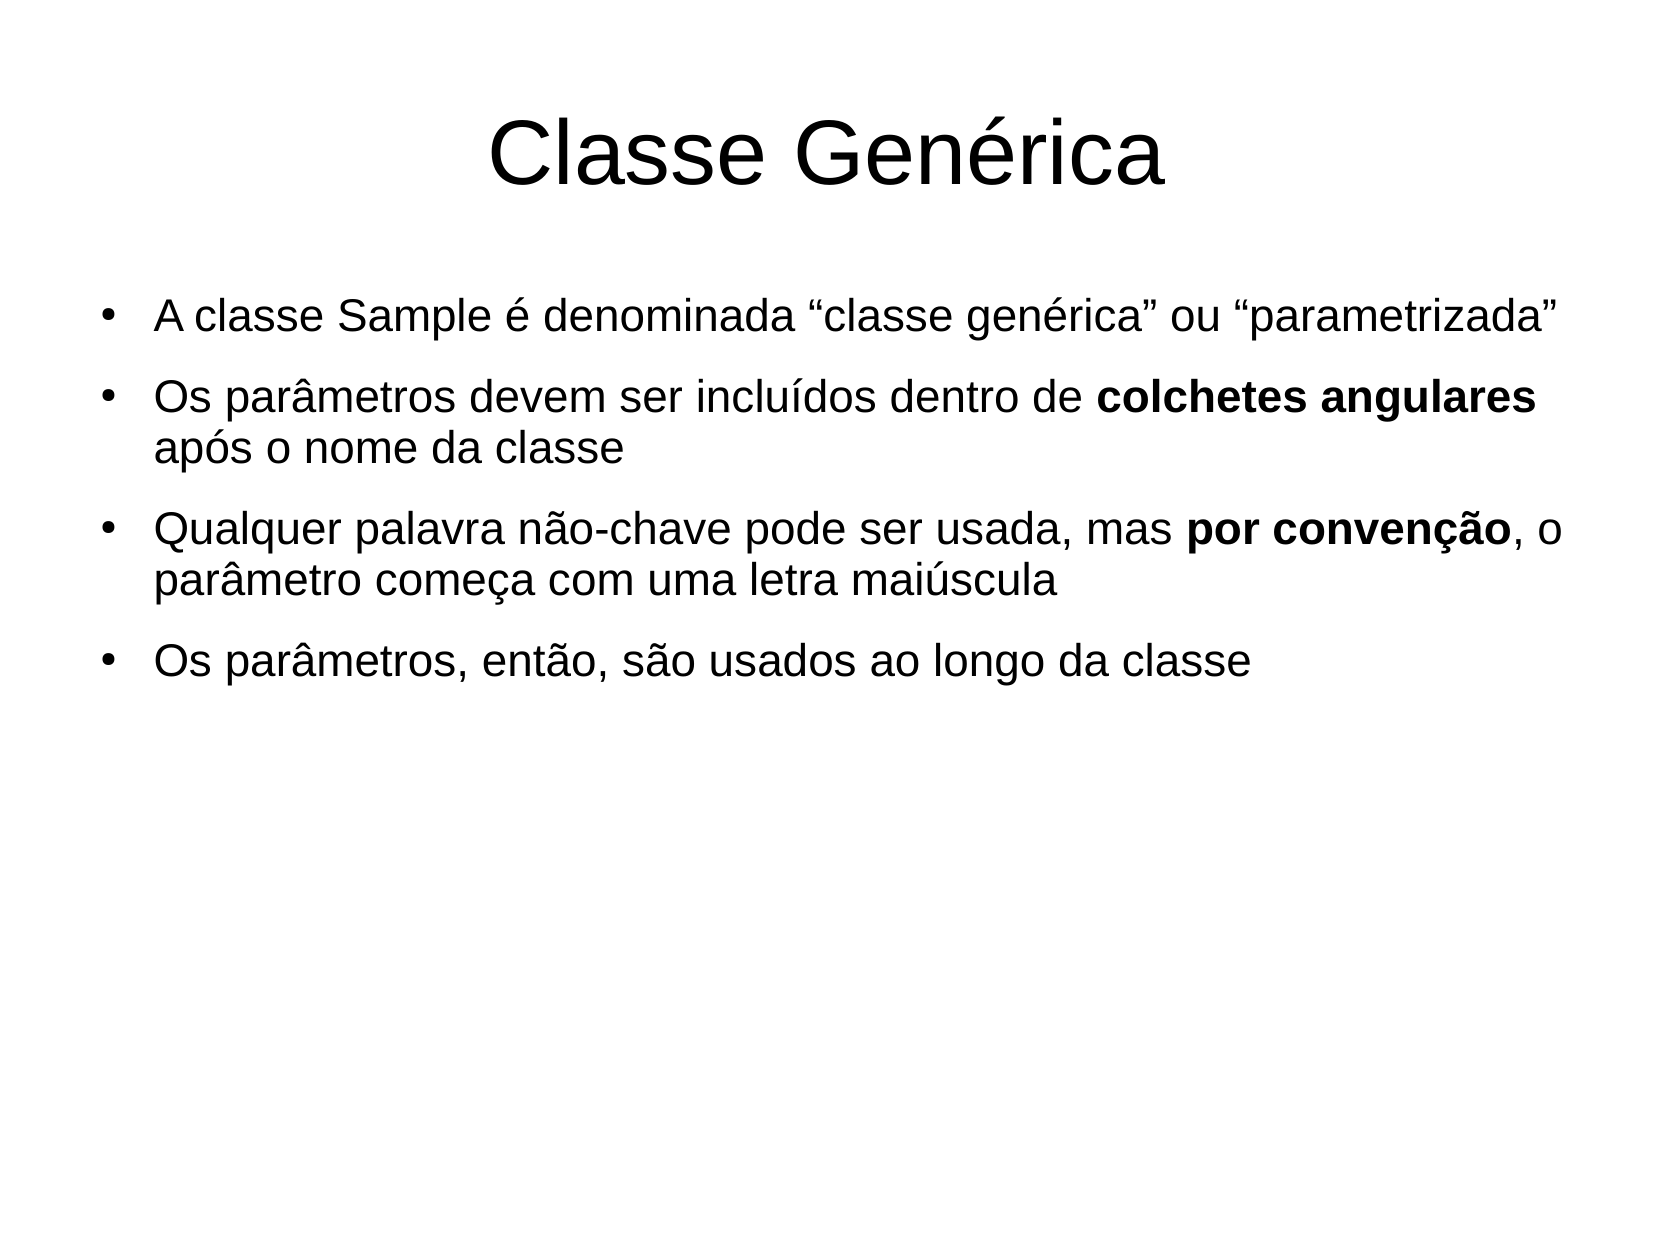

# Classe Genérica
A classe Sample é denominada “classe genérica” ou “parametrizada”
Os parâmetros devem ser incluídos dentro de colchetes angulares após o nome da classe
Qualquer palavra não-chave pode ser usada, mas por convenção, o parâmetro começa com uma letra maiúscula
Os parâmetros, então, são usados ao longo da classe